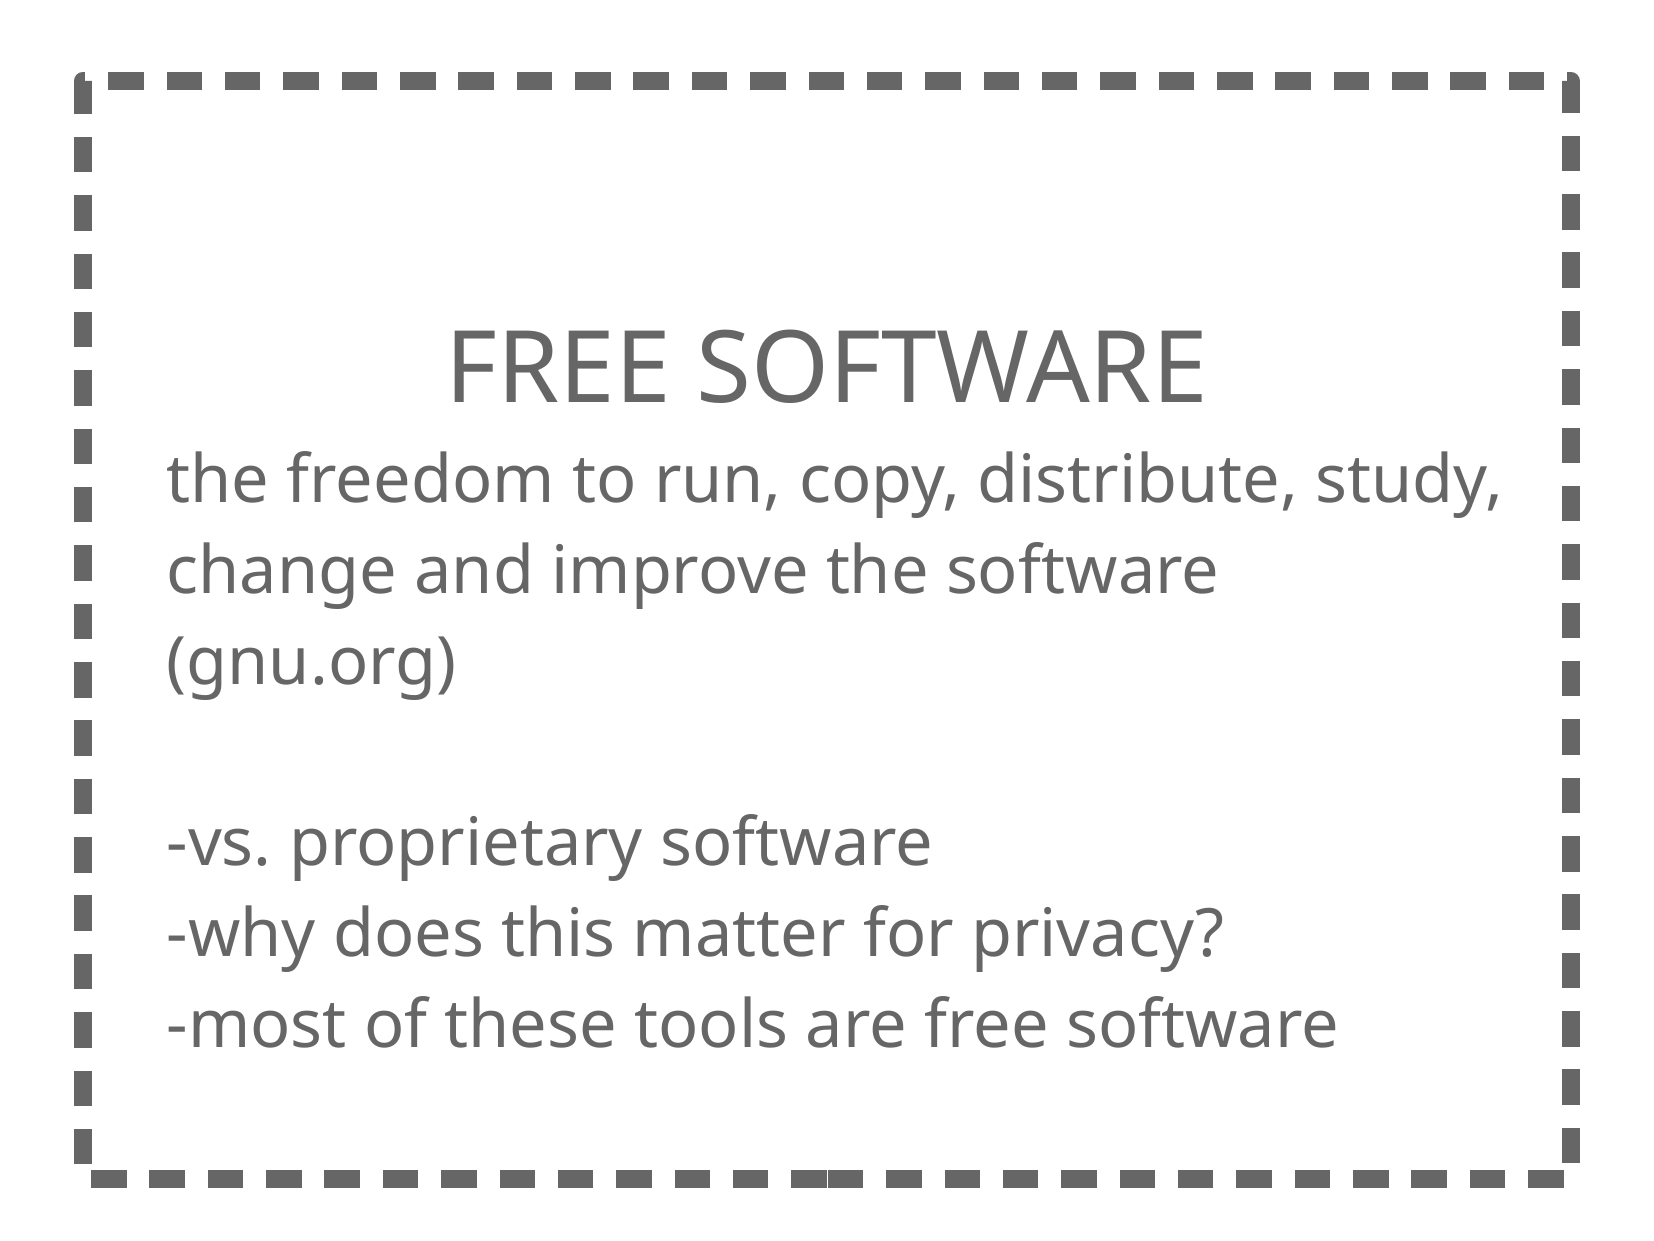

# FREE SOFTWARE
 	the freedom to run, copy, distribute, study,	 	change and improve the software 					(gnu.org)
	-vs. proprietary software
	-why does this matter for privacy?
	-most of these tools are free software